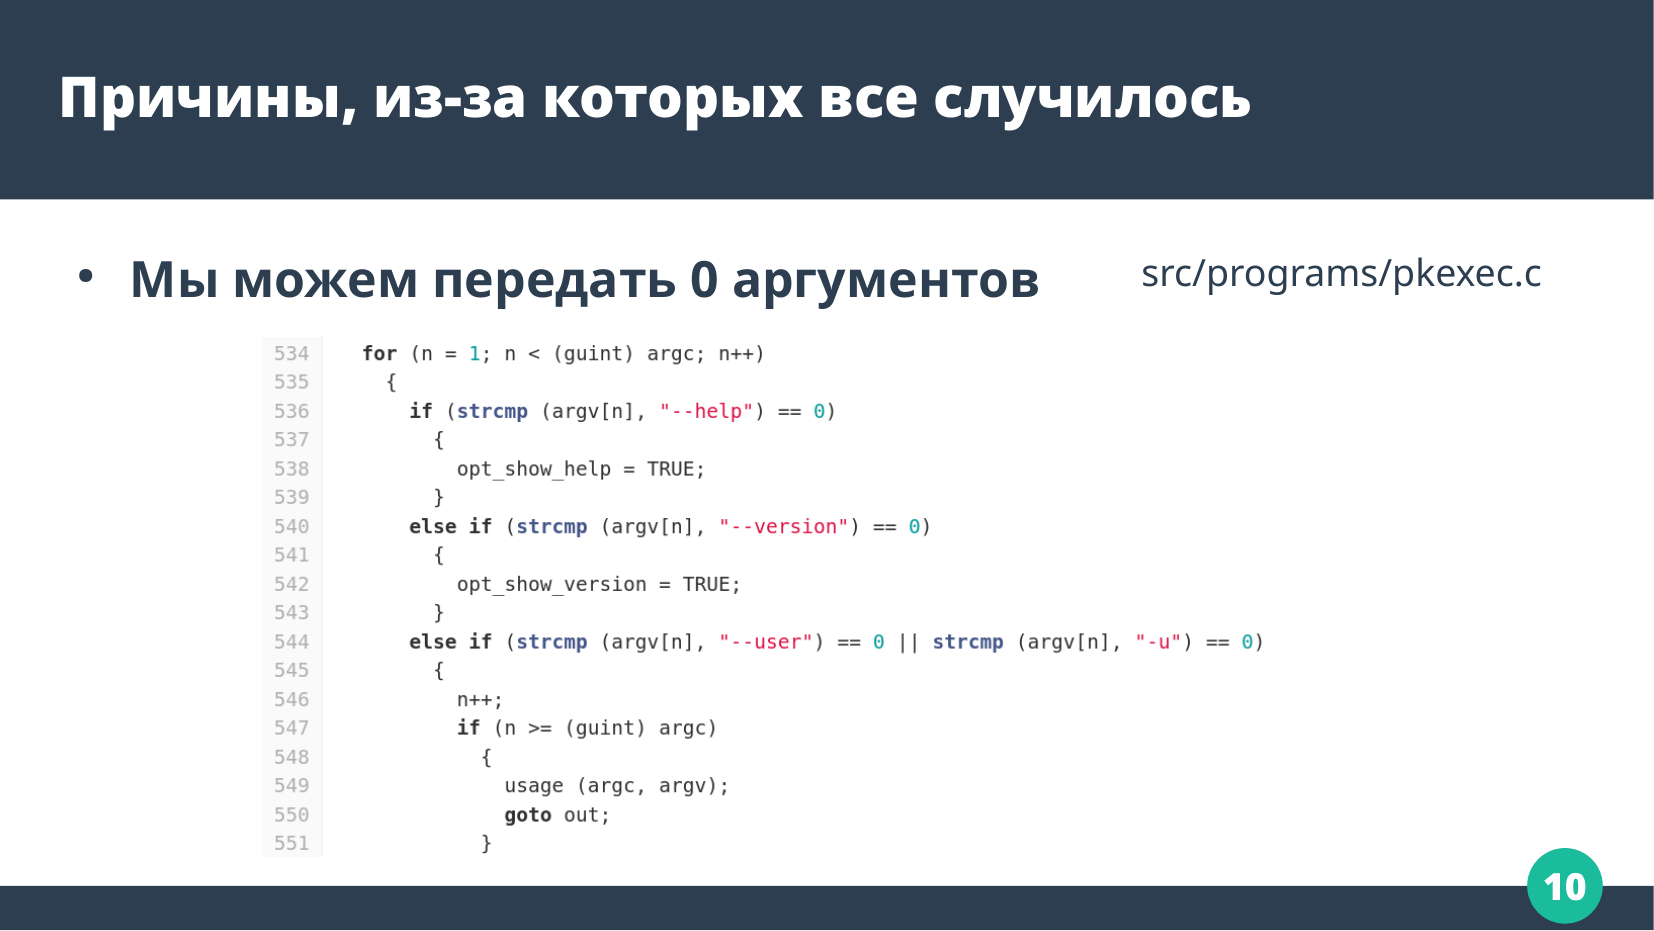

# Причины, из-за которых все случилось
src/programs/pkexec.c
Мы можем передать 0 аргументов